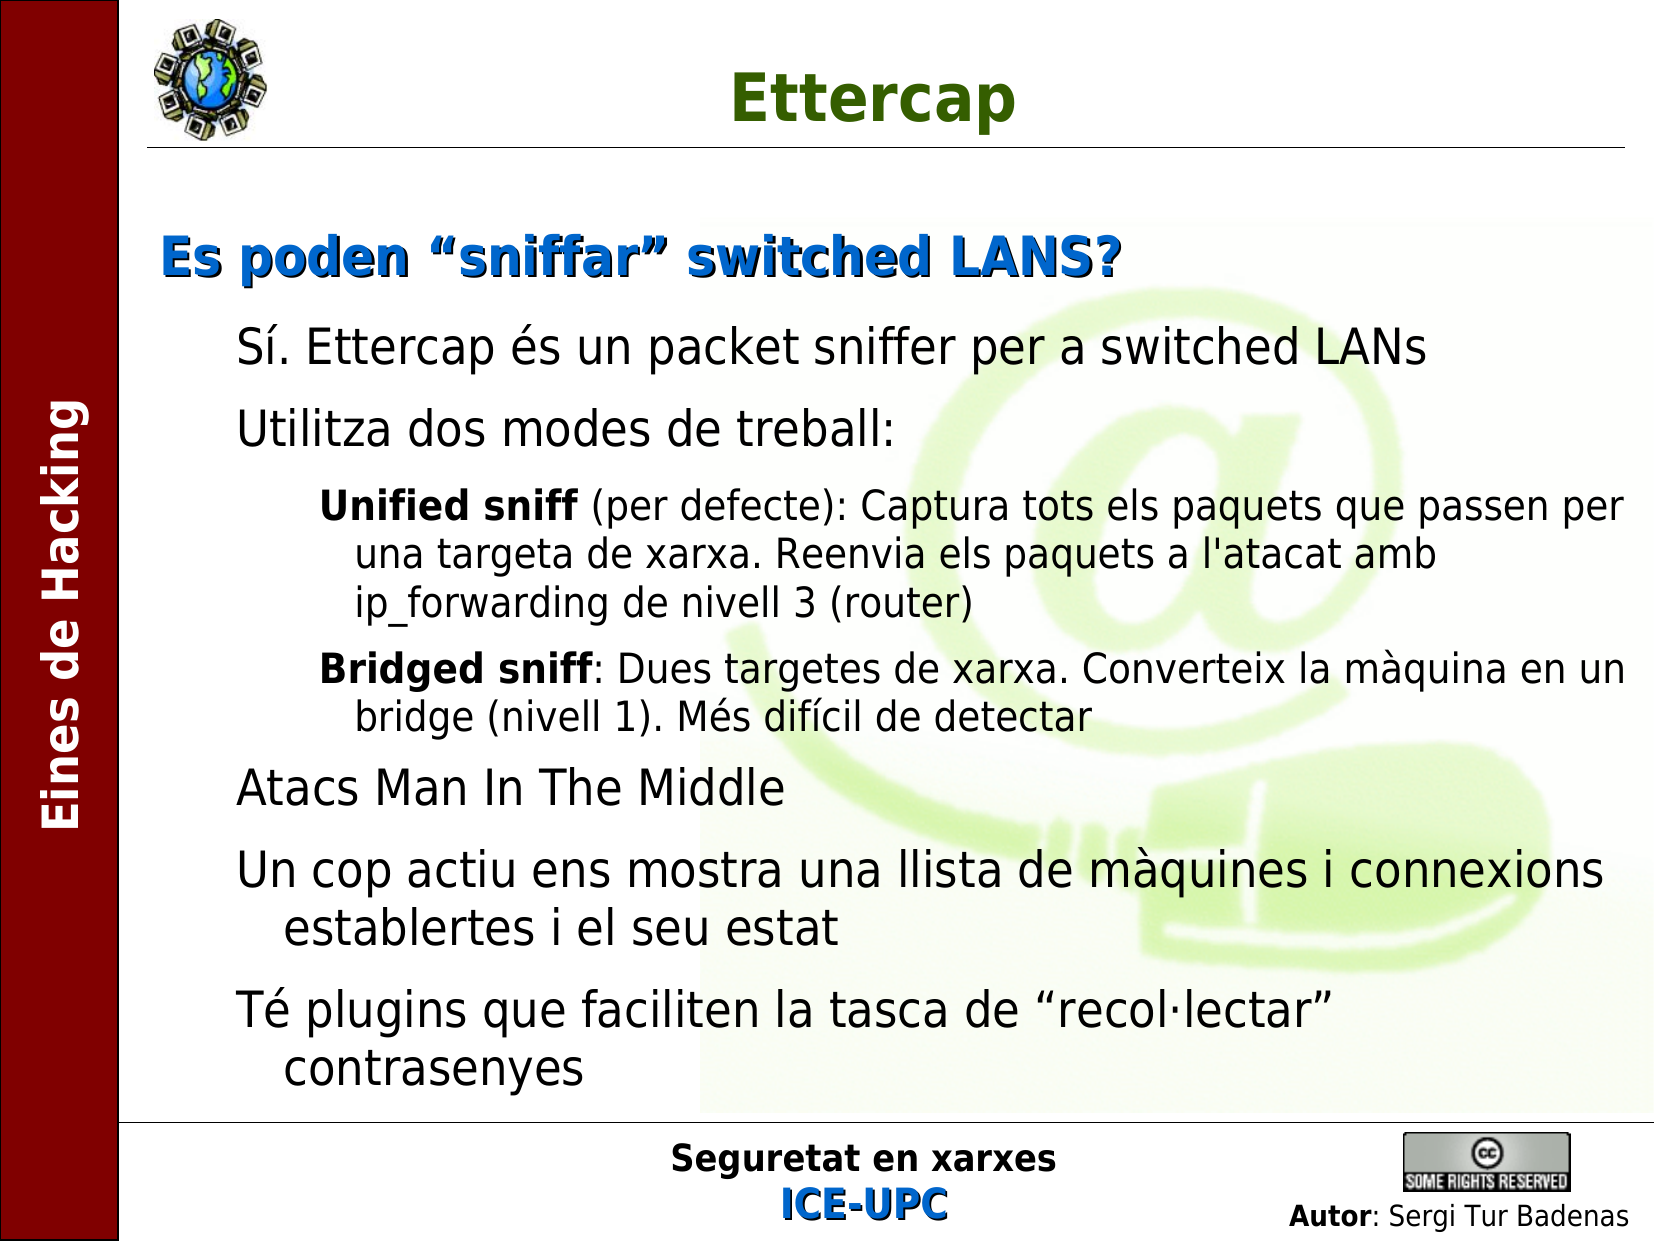

# Ettercap
Es poden “sniffar” switched LANS?
Sí. Ettercap és un packet sniffer per a switched LANs
Utilitza dos modes de treball:
Unified sniff (per defecte): Captura tots els paquets que passen per una targeta de xarxa. Reenvia els paquets a l'atacat amb ip_forwarding de nivell 3 (router)
Bridged sniff: Dues targetes de xarxa. Converteix la màquina en un bridge (nivell 1). Més difícil de detectar
Atacs Man In The Middle
Un cop actiu ens mostra una llista de màquines i connexions establertes i el seu estat
Té plugins que faciliten la tasca de “recol·lectar” contrasenyes